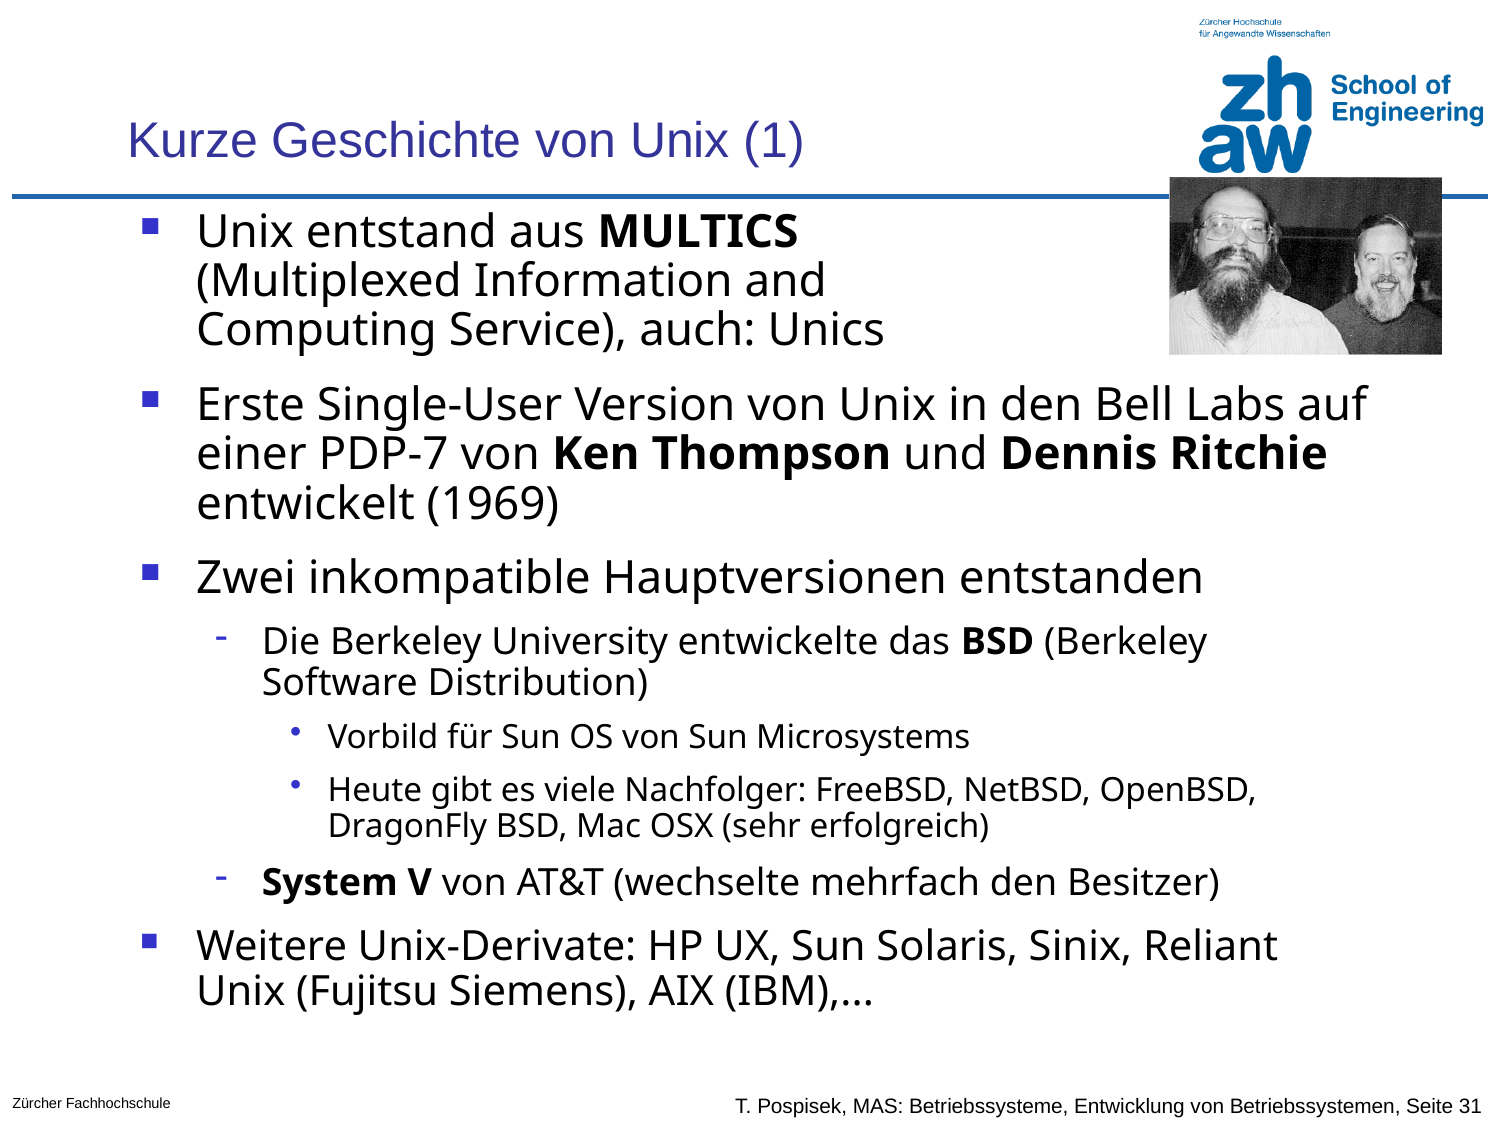

# Kurze Geschichte von Unix (1)
Unix entstand aus MULTICS
(Multiplexed Information and
Computing Service), auch: Unics
Erste Single-User Version von Unix in den Bell Labs auf einer PDP-7 von Ken Thompson und Dennis Ritchie entwickelt (1969)
Zwei inkompatible Hauptversionen entstanden
Die Berkeley University entwickelte das BSD (Berkeley Software Distribution)
Vorbild für Sun OS von Sun Microsystems
Heute gibt es viele Nachfolger: FreeBSD, NetBSD, OpenBSD, DragonFly BSD, Mac OSX (sehr erfolgreich)
System V von AT&T (wechselte mehrfach den Besitzer)
Weitere Unix-Derivate: HP UX, Sun Solaris, Sinix, Reliant Unix (Fujitsu Siemens), AIX (IBM),...